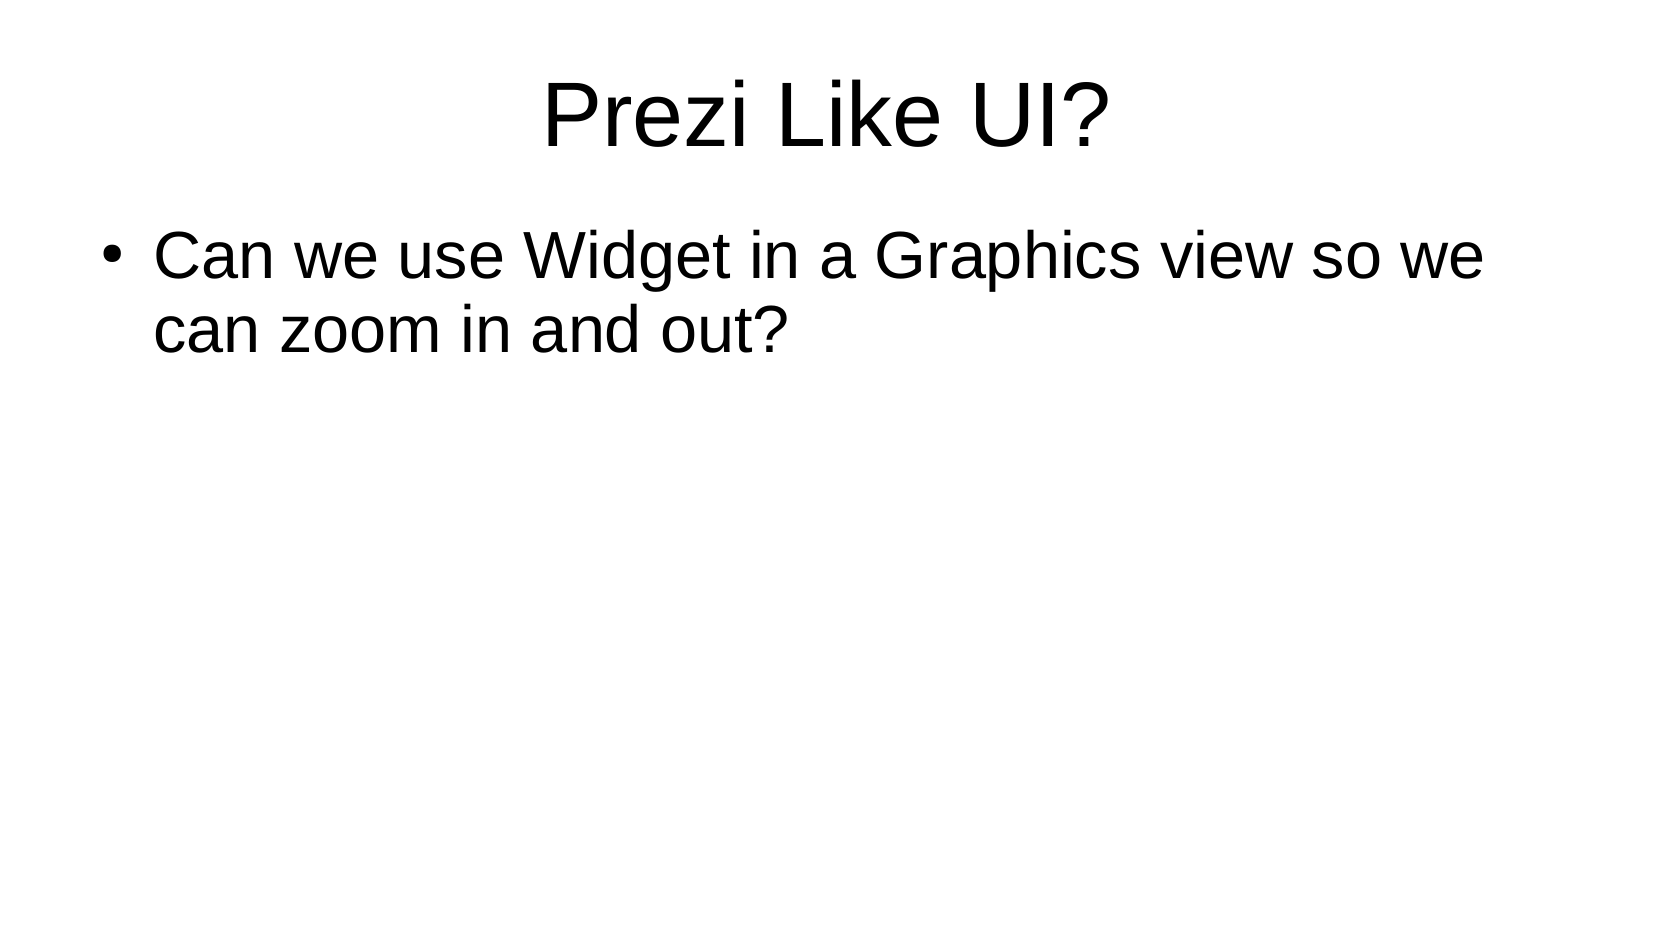

# Prezi Like UI?
Can we use Widget in a Graphics view so we can zoom in and out?